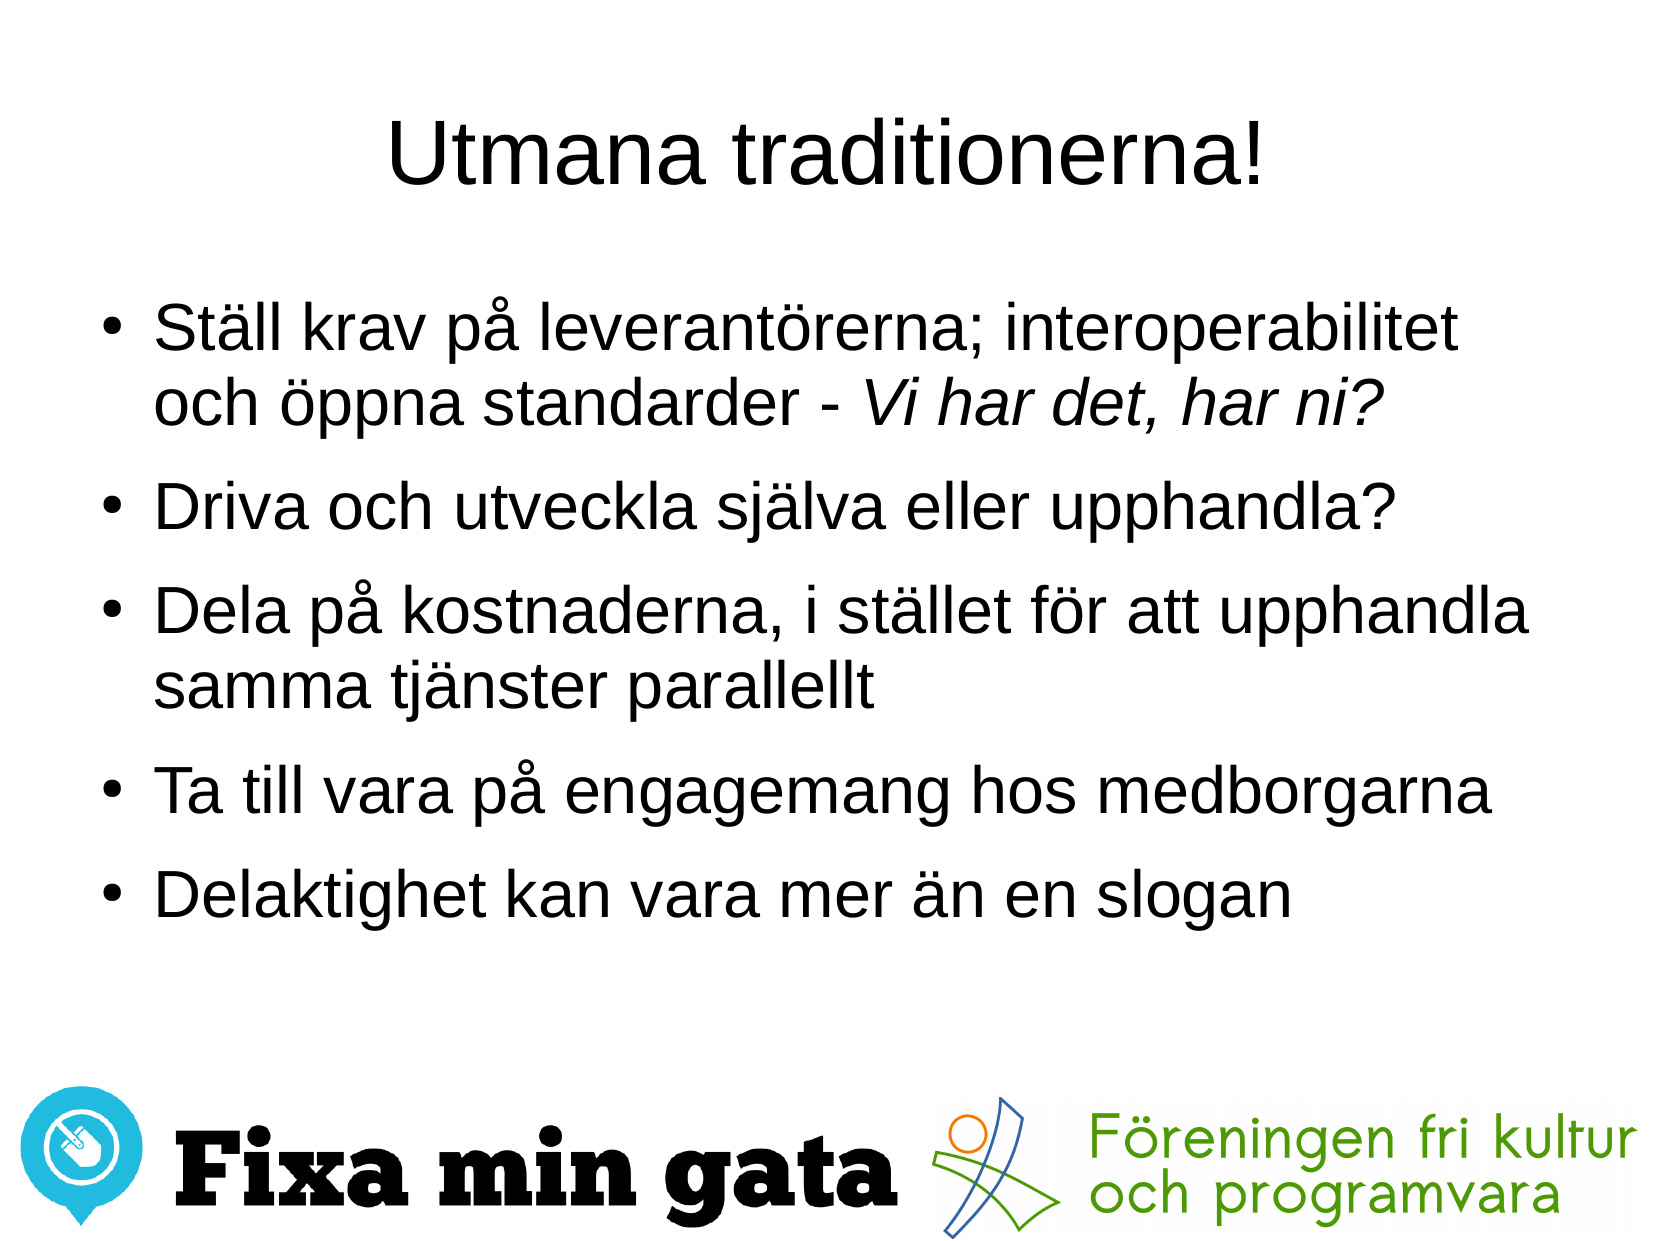

# Utmana traditionerna!
Ställ krav på leverantörerna; interoperabilitet och öppna standarder - Vi har det, har ni?
Driva och utveckla själva eller upphandla?
Dela på kostnaderna, i stället för att upphandla samma tjänster parallellt
Ta till vara på engagemang hos medborgarna
Delaktighet kan vara mer än en slogan